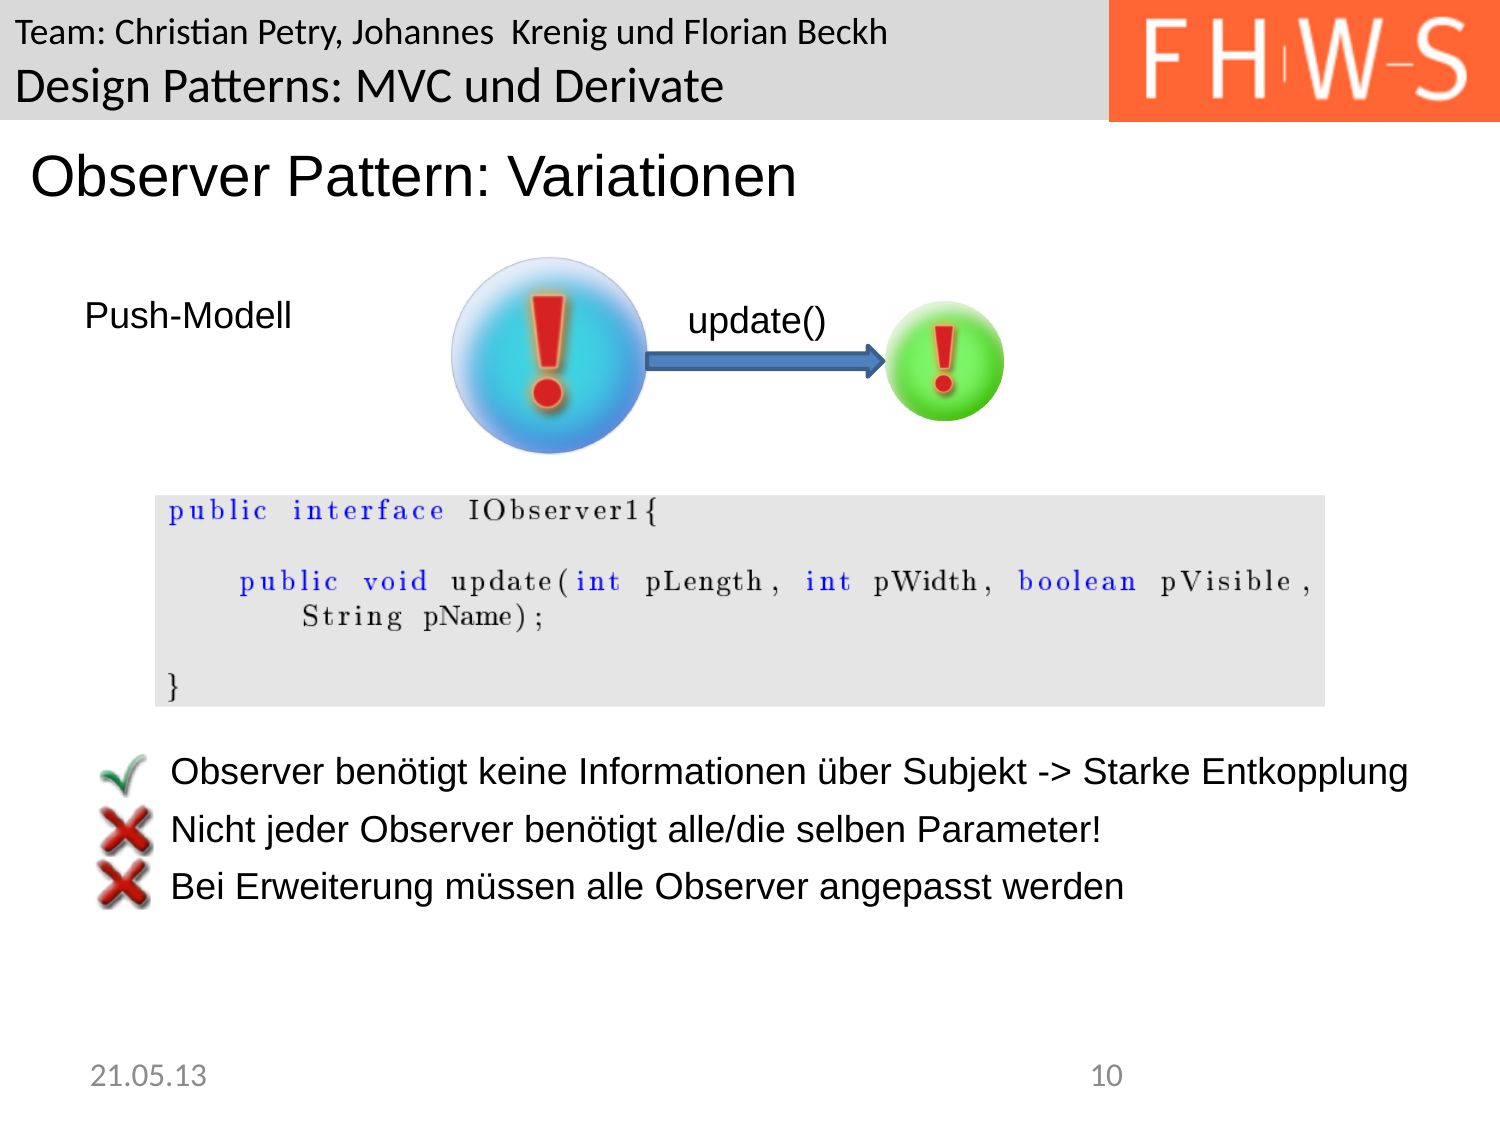

Observer Pattern: Variationen
Push-Modell
update()
Observer benötigt keine Informationen über Subjekt -> Starke Entkopplung
Nicht jeder Observer benötigt alle/die selben Parameter!
Bei Erweiterung müssen alle Observer angepasst werden
21.05.13